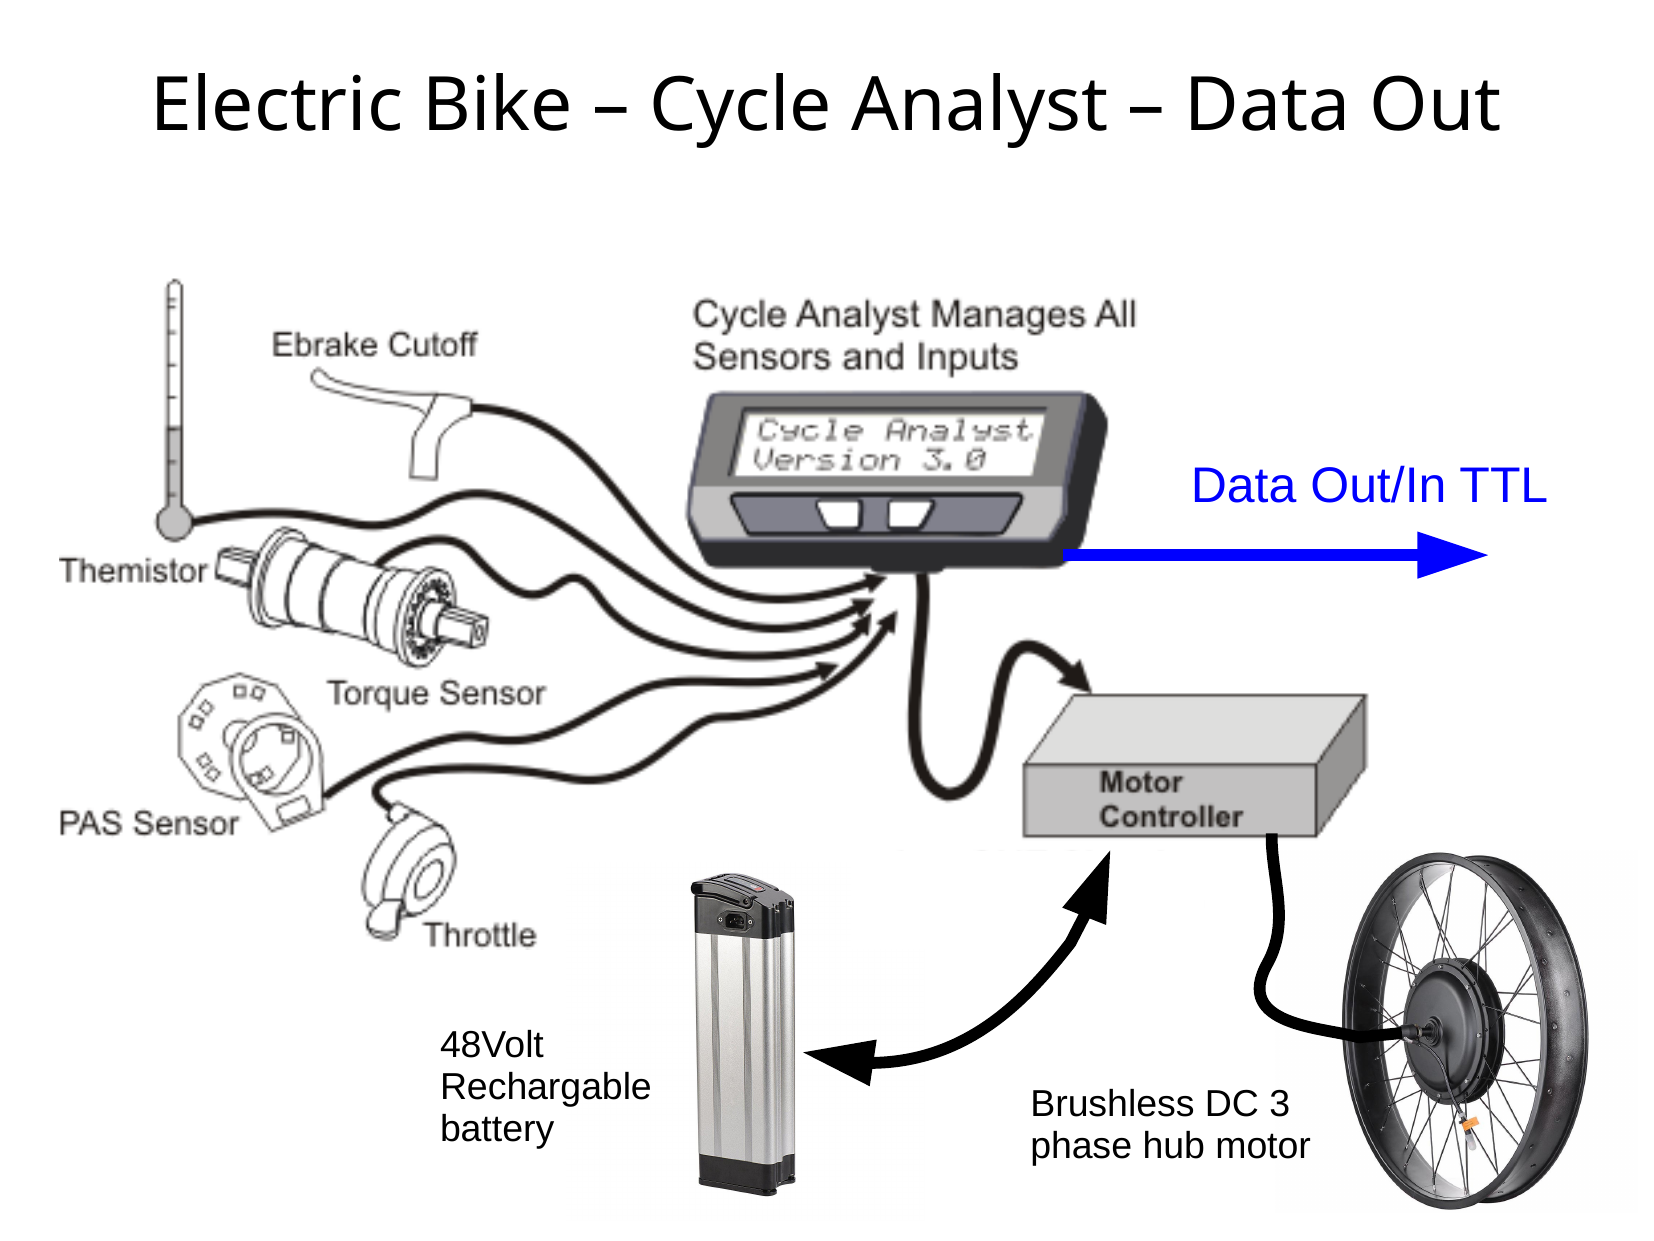

Cycle Analyst
# Electric Bike – Cycle Analyst – Data Out
Data Out/In TTL
48Volt Rechargable battery
Brushless DC 3 phase hub motor